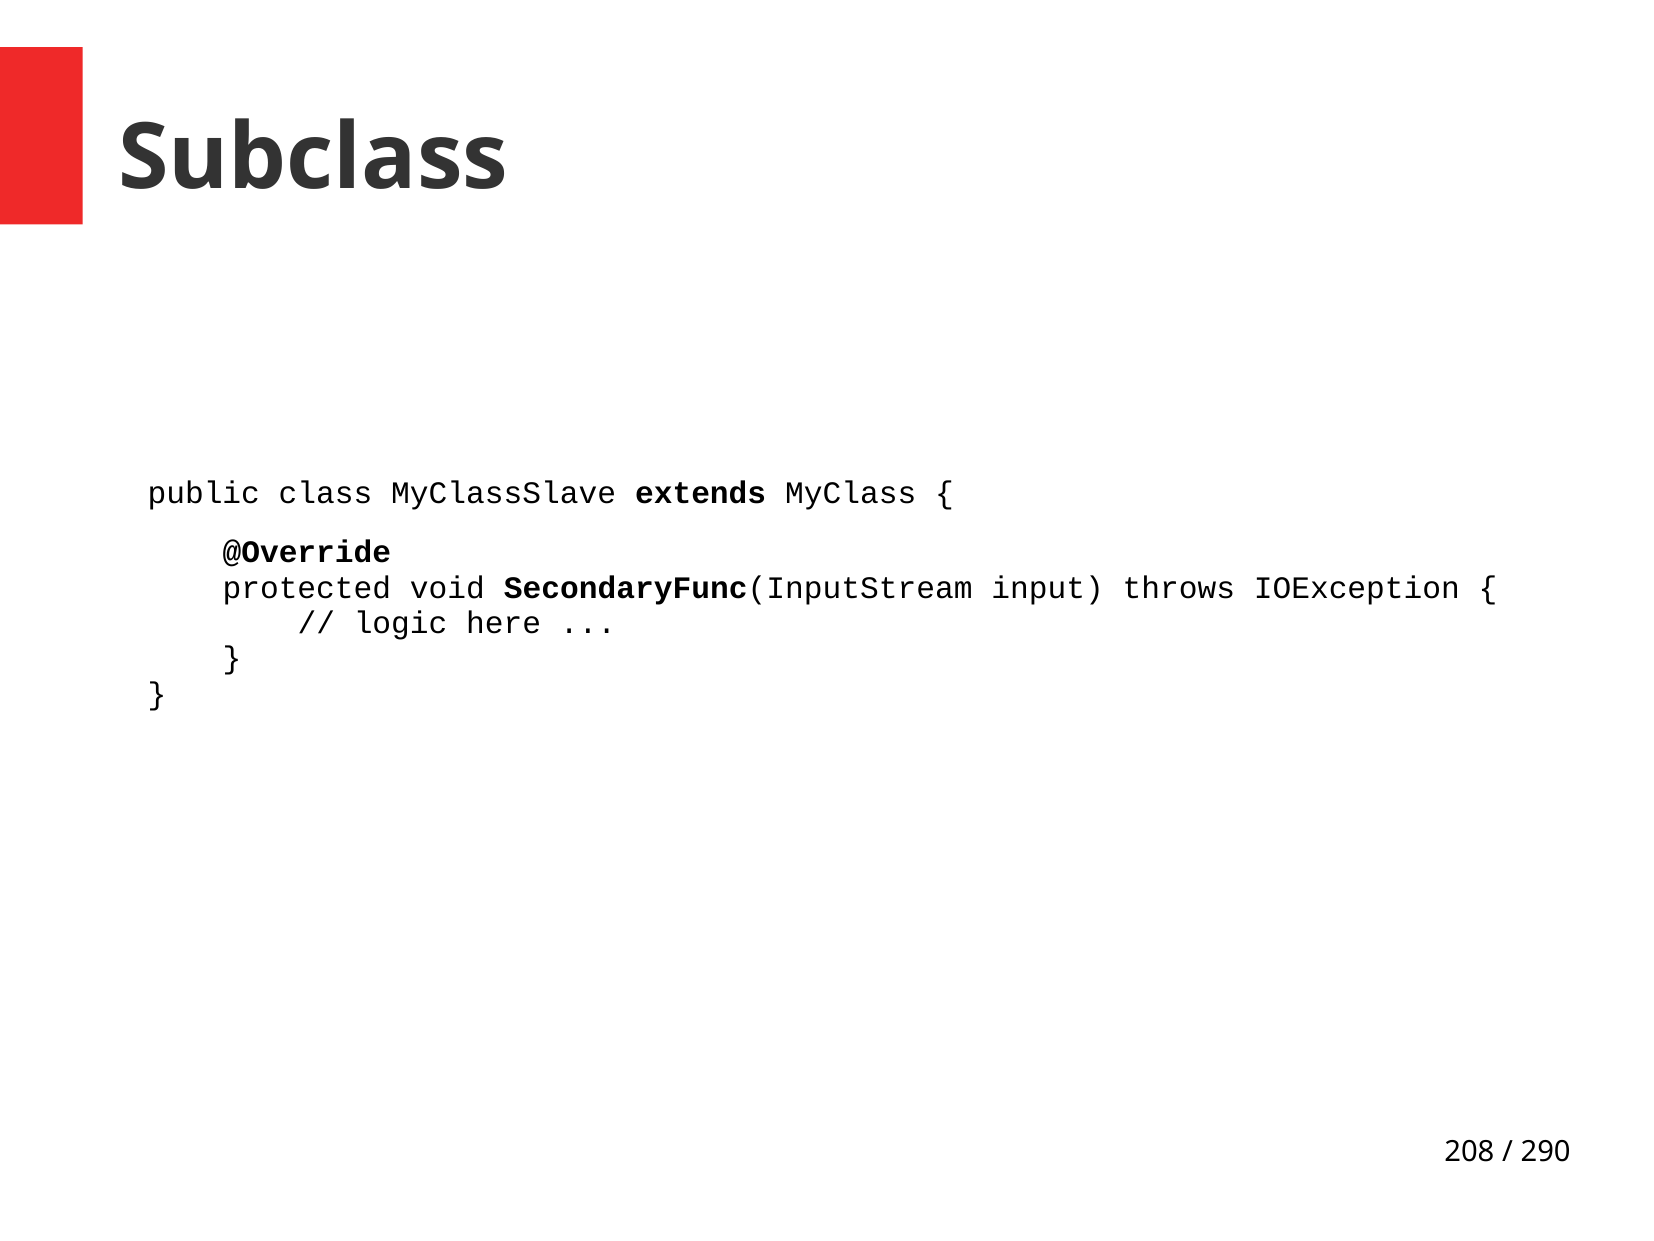

# Subclass
public class MyClassSlave extends MyClass {
 @Override
 protected void SecondaryFunc(InputStream input) throws IOException {
		// logic here ...
 }
}
208